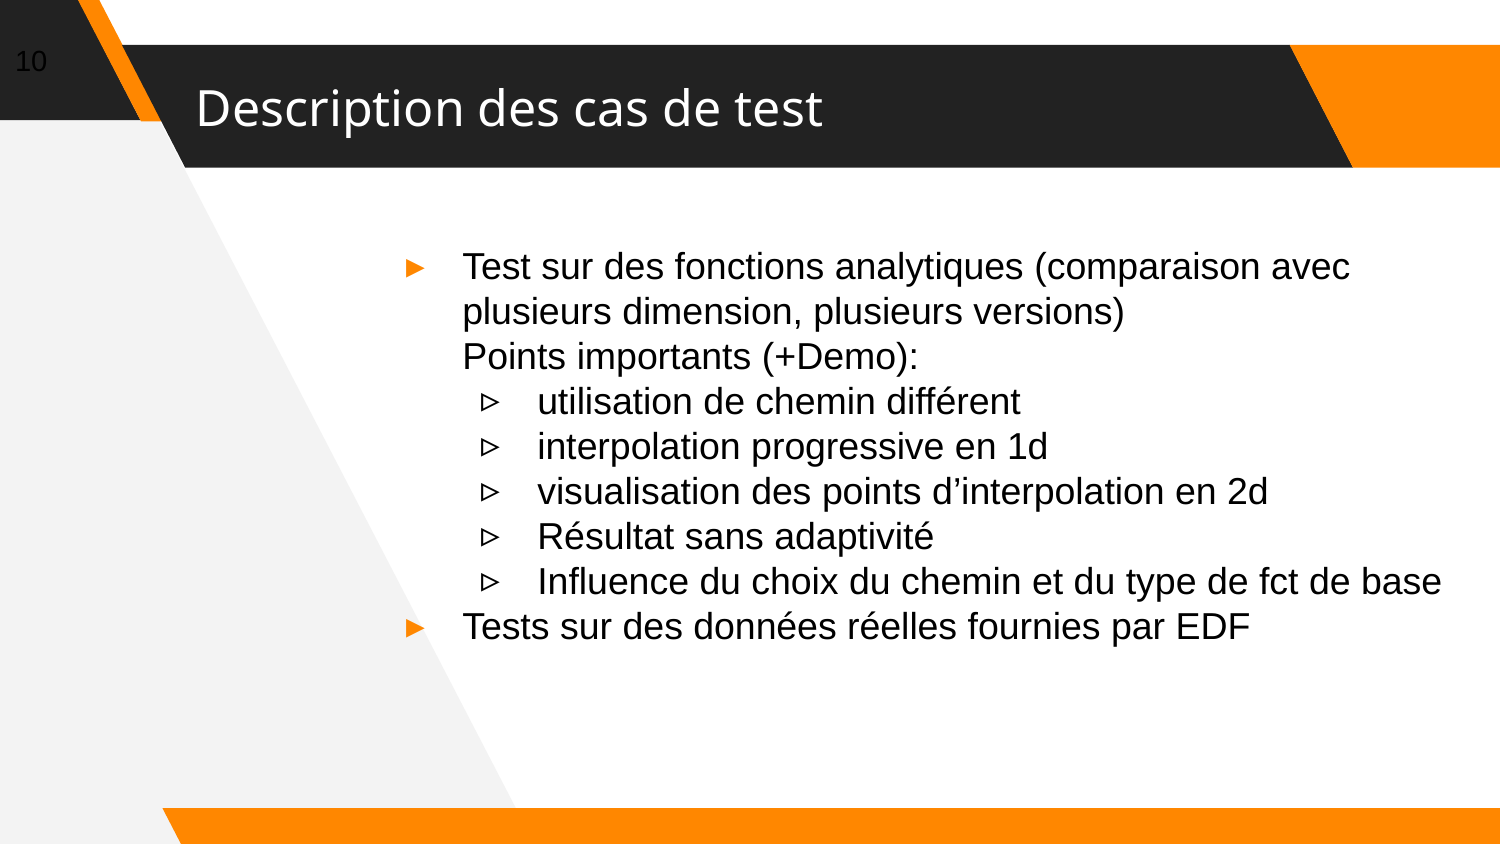

# Description des cas de test
Test sur des fonctions analytiques (comparaison avec plusieurs dimension, plusieurs versions)
Points importants (+Demo):
utilisation de chemin différent
interpolation progressive en 1d
visualisation des points d’interpolation en 2d
Résultat sans adaptivité
Influence du choix du chemin et du type de fct de base
Tests sur des données réelles fournies par EDF